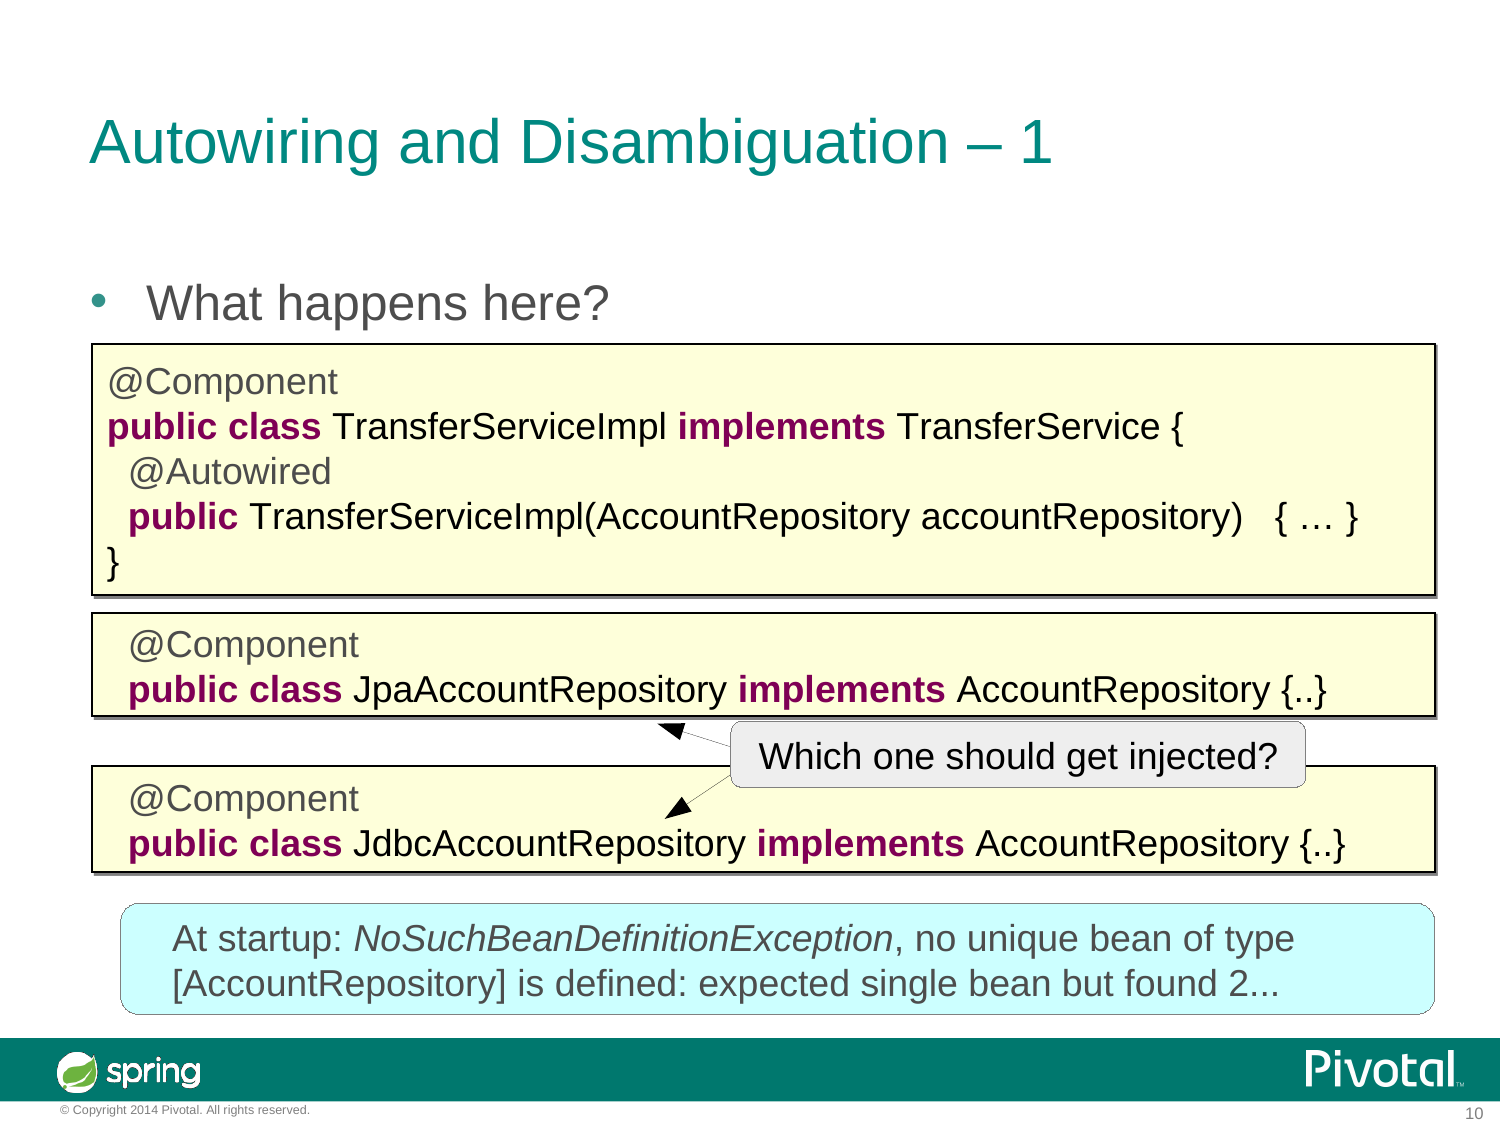

# Autowiring and Disambiguation – 1
What happens here?
@Component
public class TransferServiceImpl implements TransferService {
 @Autowired
 public TransferServiceImpl(AccountRepository accountRepository) { … }
}
 @Component
 public class JpaAccountRepository implements AccountRepository {..}
Which one should get injected?
 @Component
 public class JdbcAccountRepository implements AccountRepository {..}
 At startup: NoSuchBeanDefinitionException, no unique bean of type
 [AccountRepository] is defined: expected single bean but found 2...